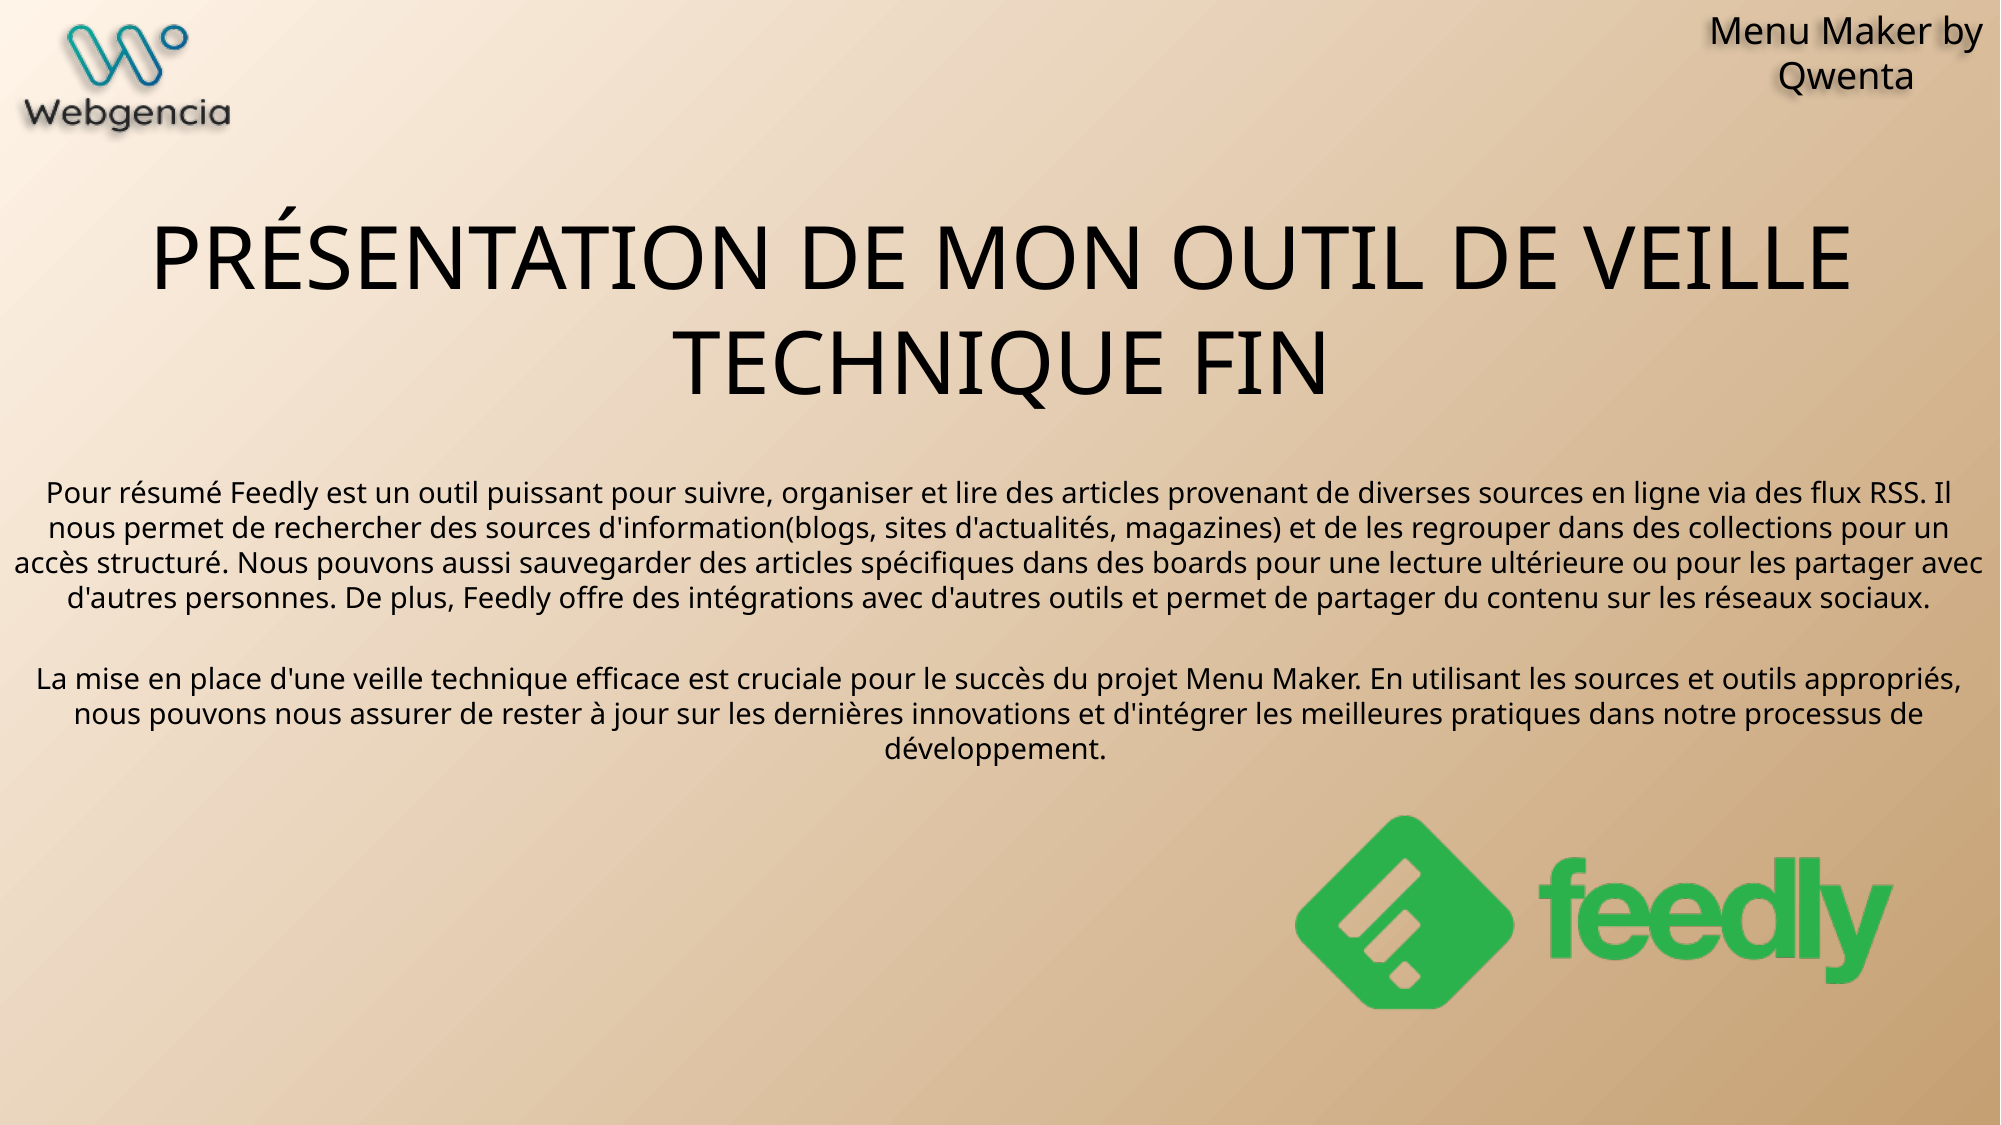

Pour résumé Feedly est un outil puissant pour suivre, organiser et lire des articles provenant de diverses sources en ligne via des flux RSS. Il nous permet de rechercher des sources d'information(blogs, sites d'actualités, magazines) et de les regrouper dans des collections pour un accès structuré. Nous pouvons aussi sauvegarder des articles spécifiques dans des boards pour une lecture ultérieure ou pour les partager avec d'autres personnes. De plus, Feedly offre des intégrations avec d'autres outils et permet de partager du contenu sur les réseaux sociaux.
La mise en place d'une veille technique efficace est cruciale pour le succès du projet Menu Maker. En utilisant les sources et outils appropriés, nous pouvons nous assurer de rester à jour sur les dernières innovations et d'intégrer les meilleures pratiques dans notre processus de développement.
Menu Maker by
Qwenta
# Présentation de mon outil de veille technique fin